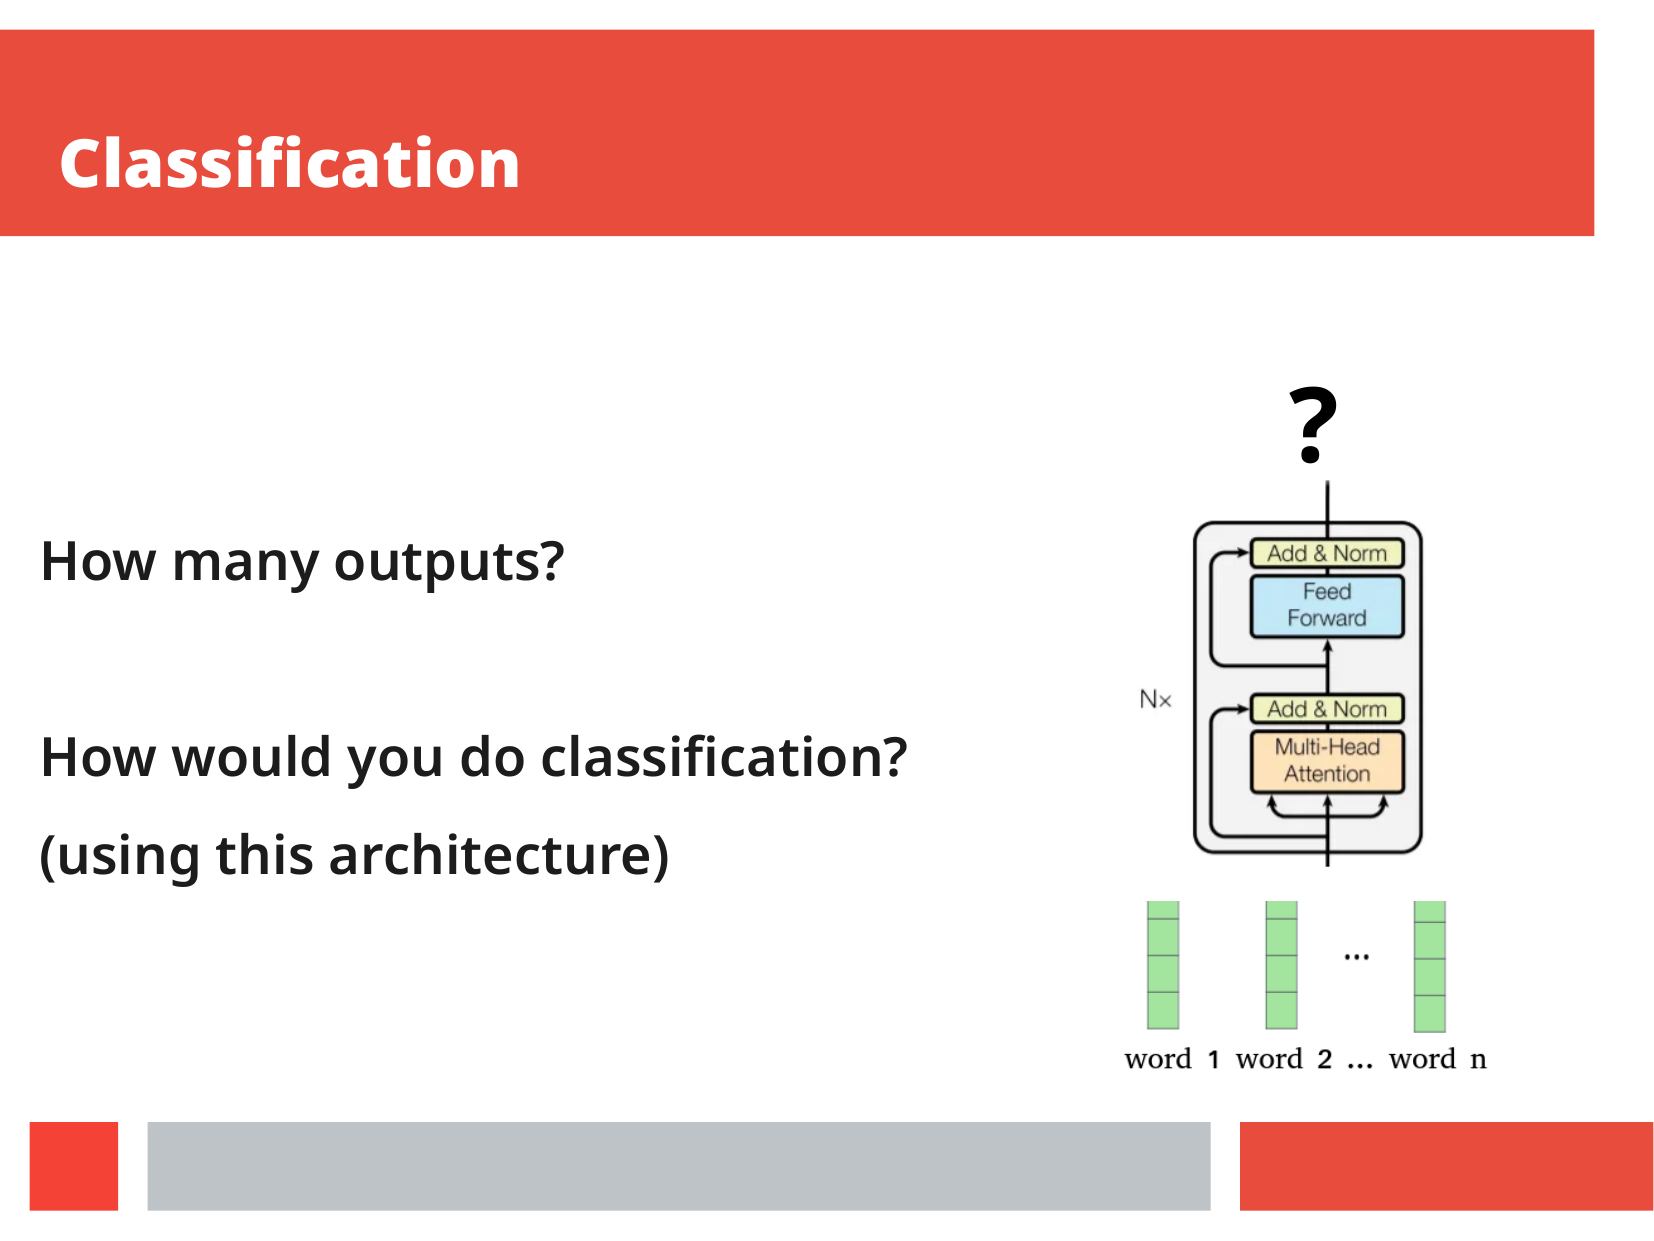

# Classification
How many outputs?
How would you do classification?
(using this architecture)
?